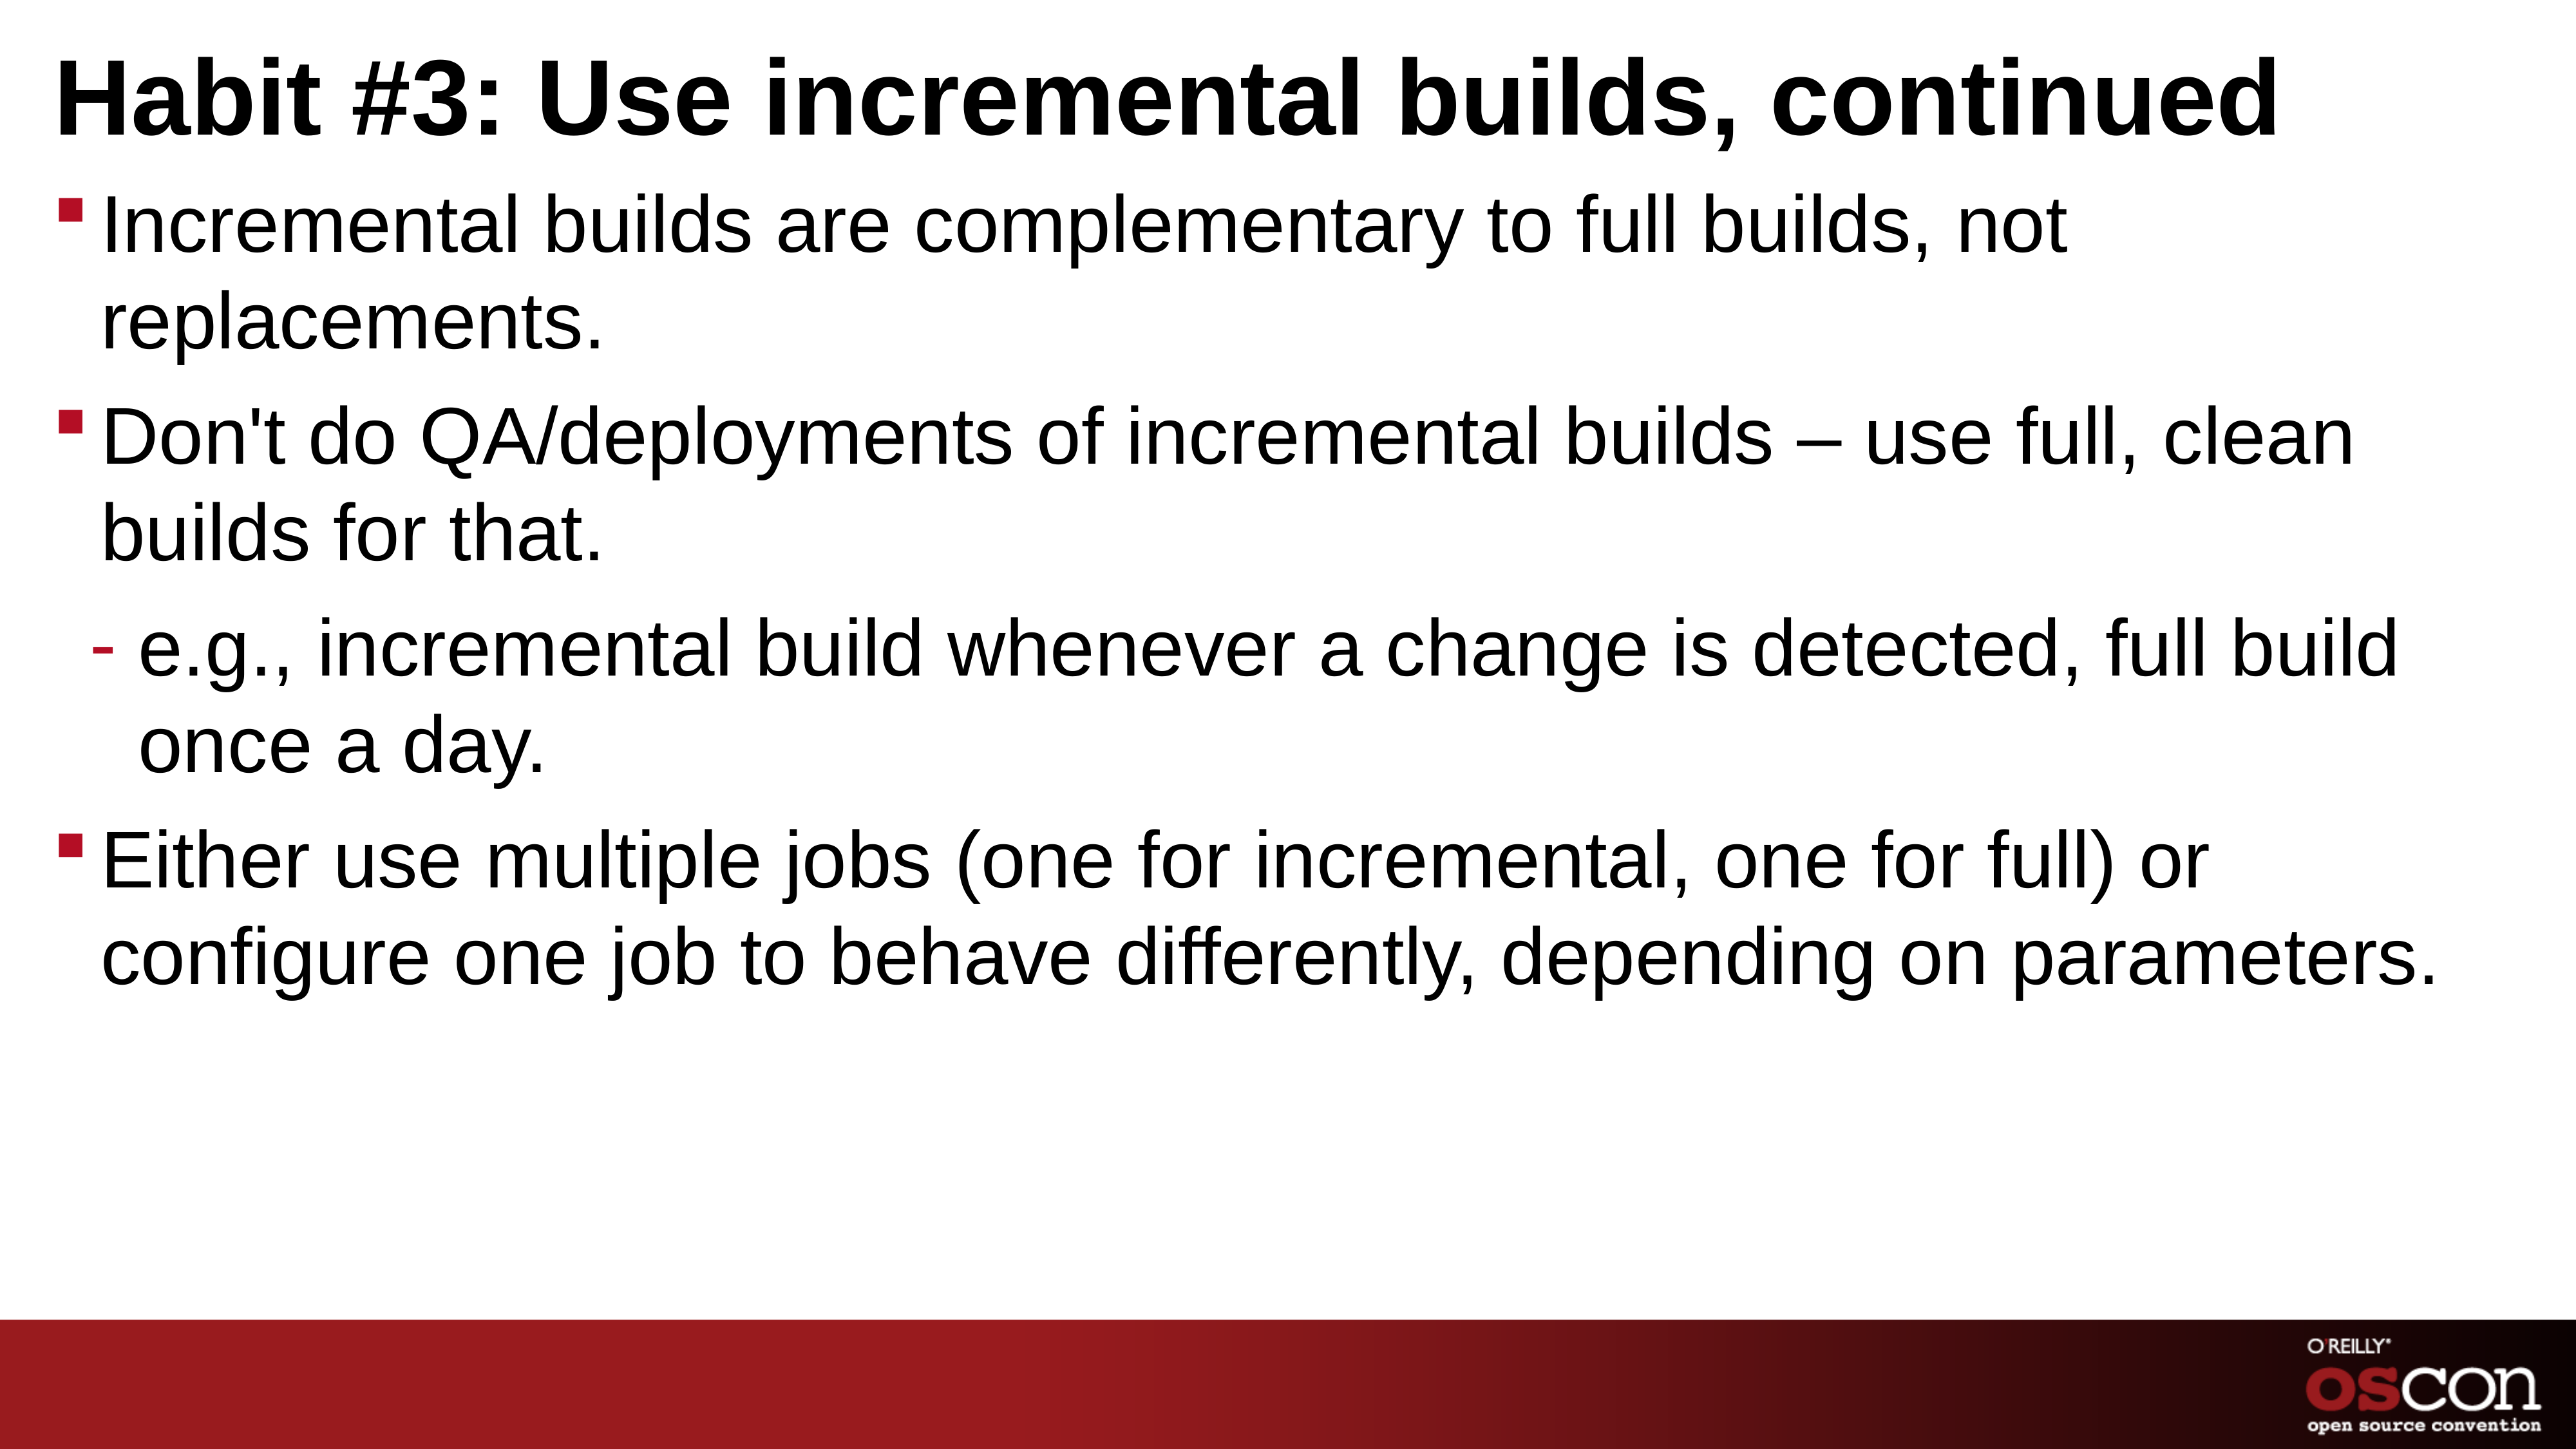

# Habit #3: Use incremental builds, continued
Incremental builds are complementary to full builds, not replacements.
Don't do QA/deployments of incremental builds – use full, clean builds for that.
e.g., incremental build whenever a change is detected, full build once a day.
Either use multiple jobs (one for incremental, one for full) or configure one job to behave differently, depending on parameters.